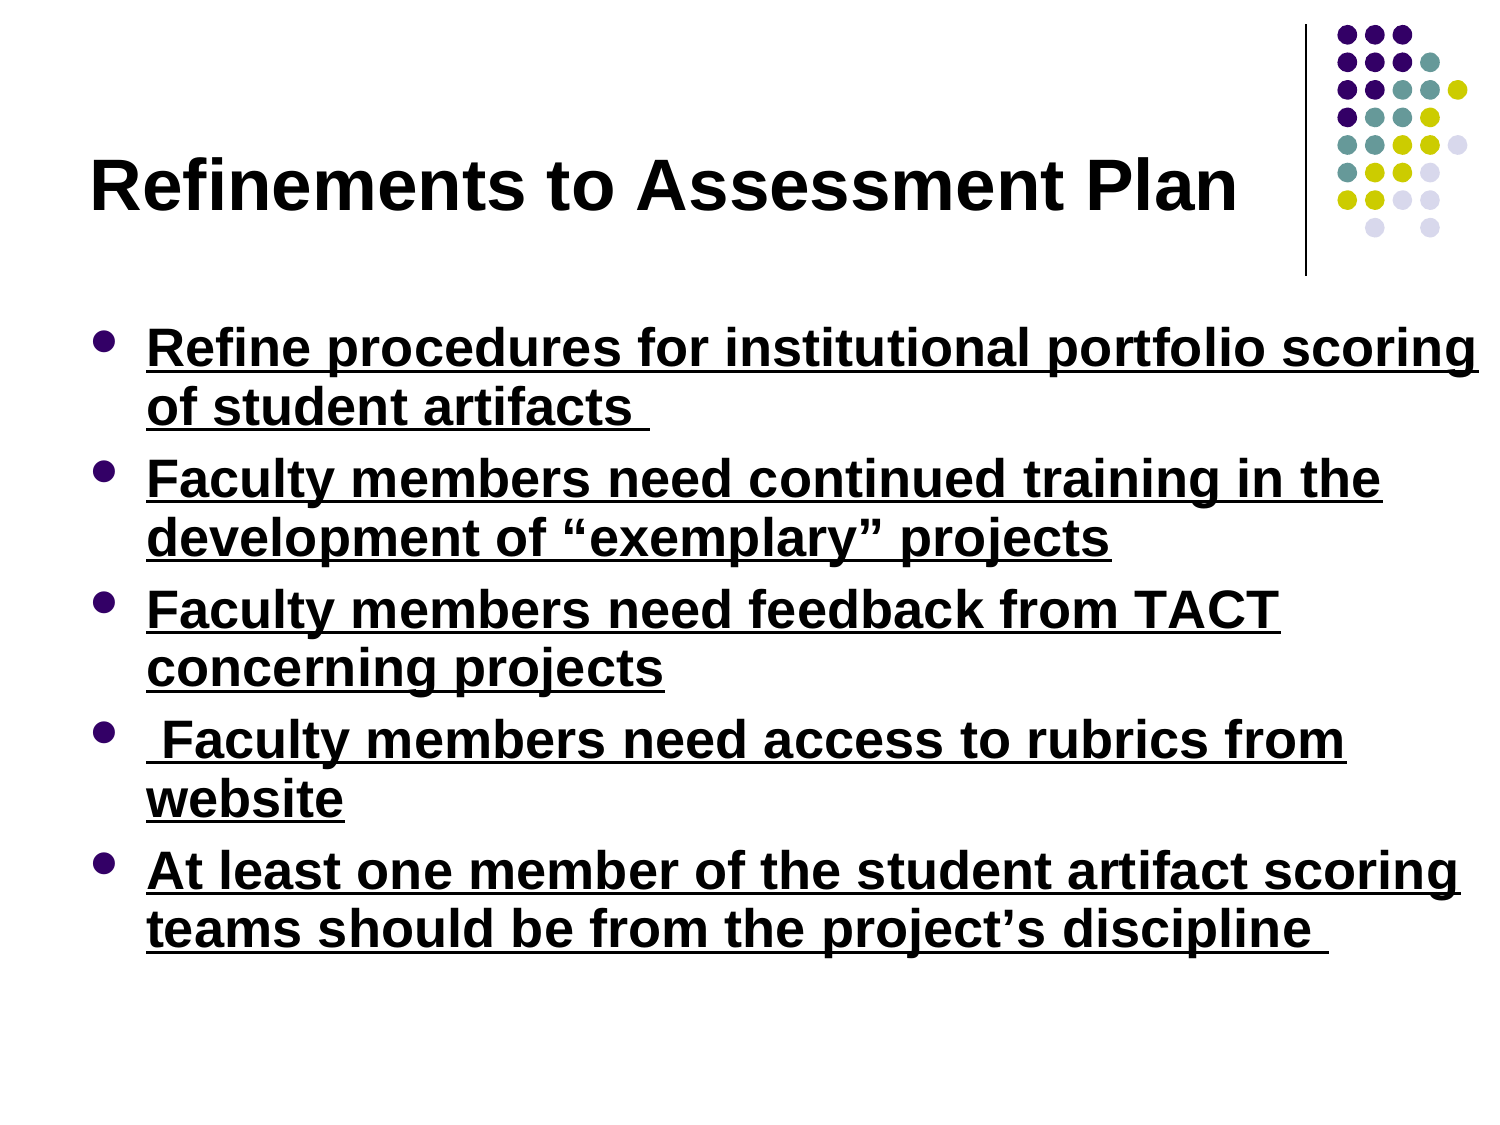

# Refinements to Assessment Plan
Refine procedures for institutional portfolio scoring of student artifacts
Faculty members need continued training in the development of “exemplary” projects
Faculty members need feedback from TACT concerning projects
 Faculty members need access to rubrics from website
At least one member of the student artifact scoring teams should be from the project’s discipline